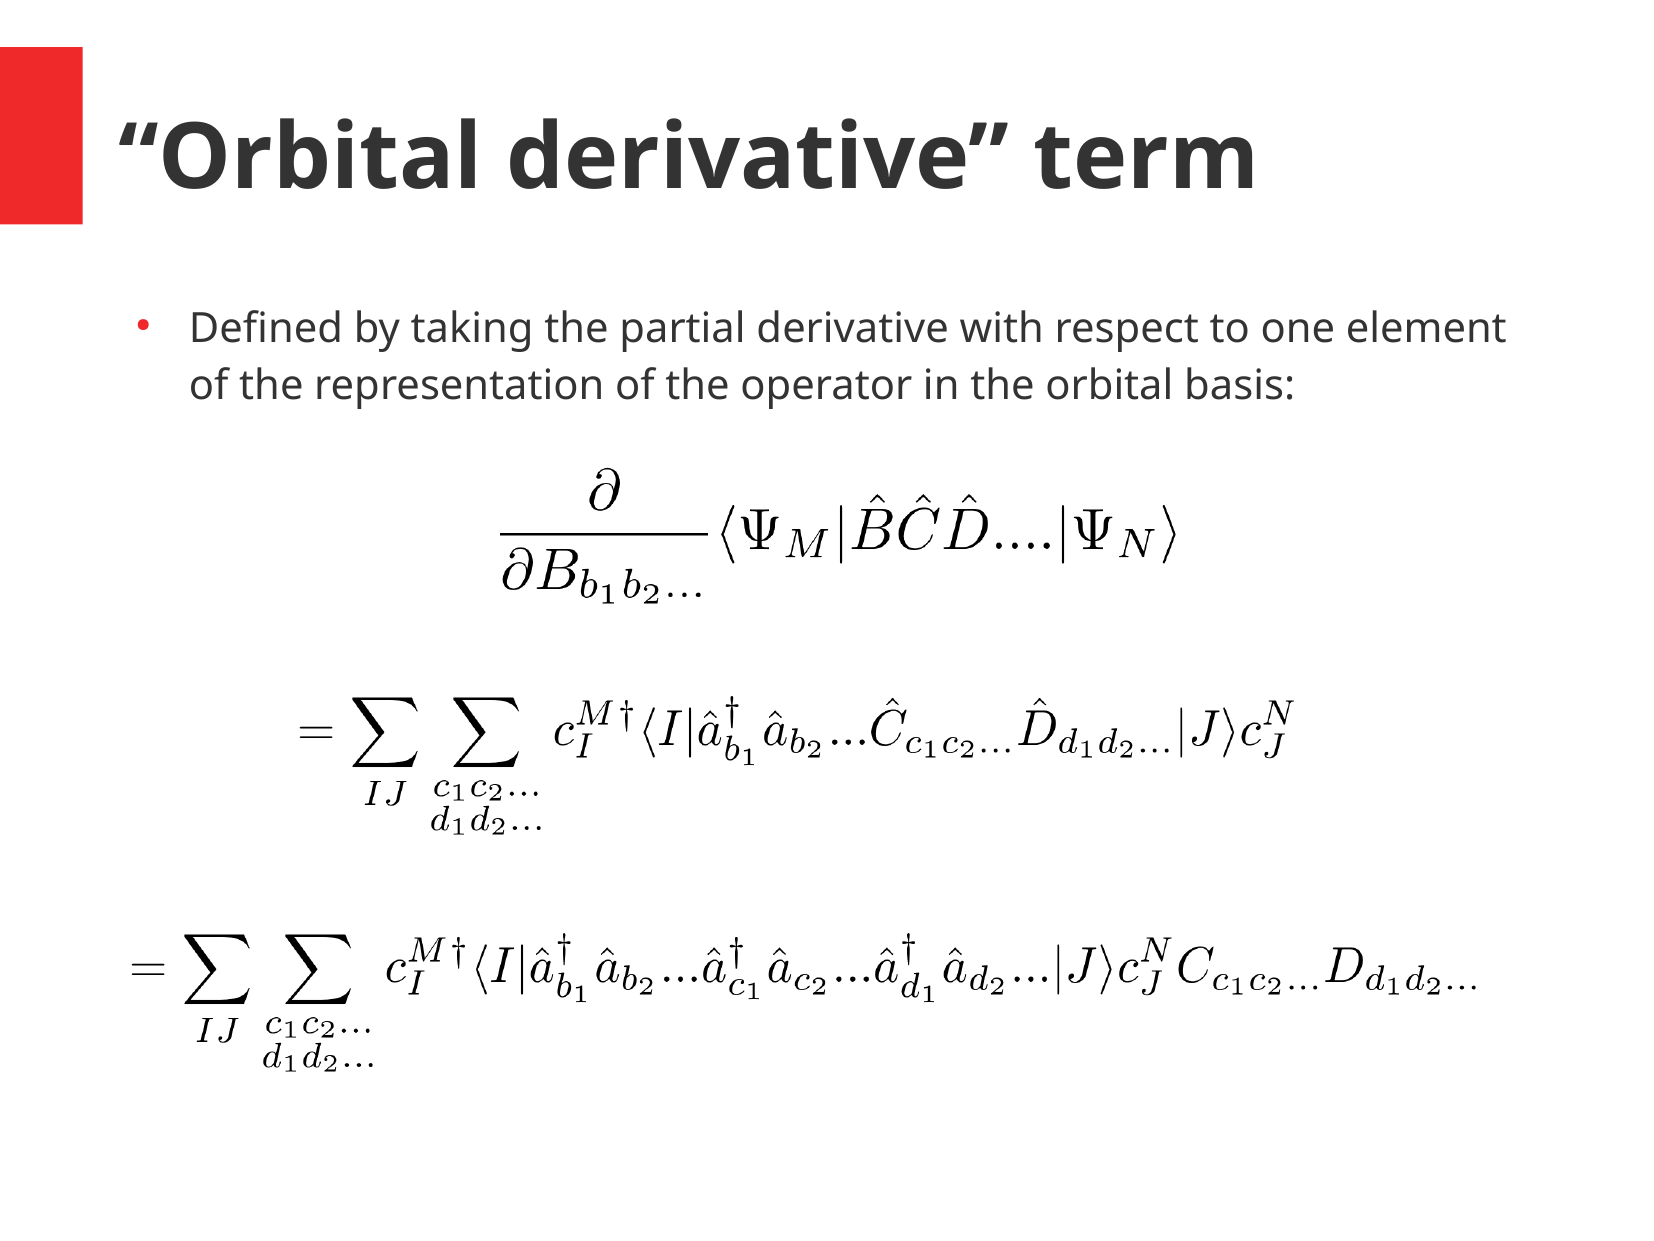

# “Orbital derivative” term
Defined by taking the partial derivative with respect to one element of the representation of the operator in the orbital basis: